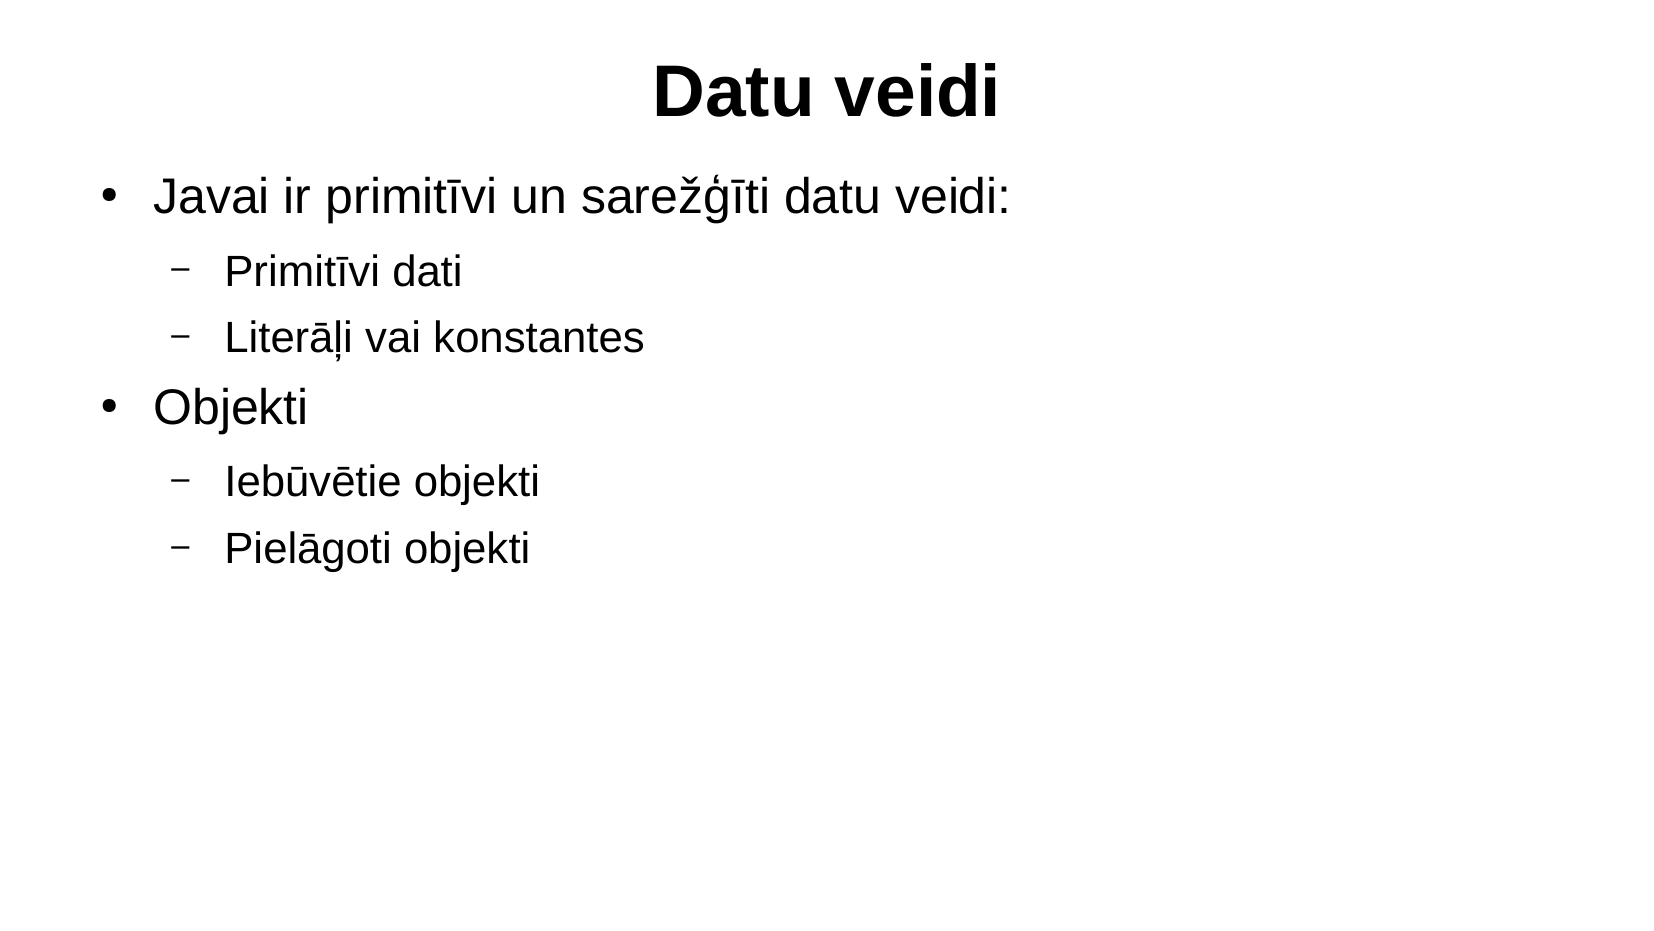

# Datu veidi
Javai ir primitīvi un sarežģīti datu veidi:
Primitīvi dati
Literāļi vai konstantes
Objekti
Iebūvētie objekti
Pielāgoti objekti